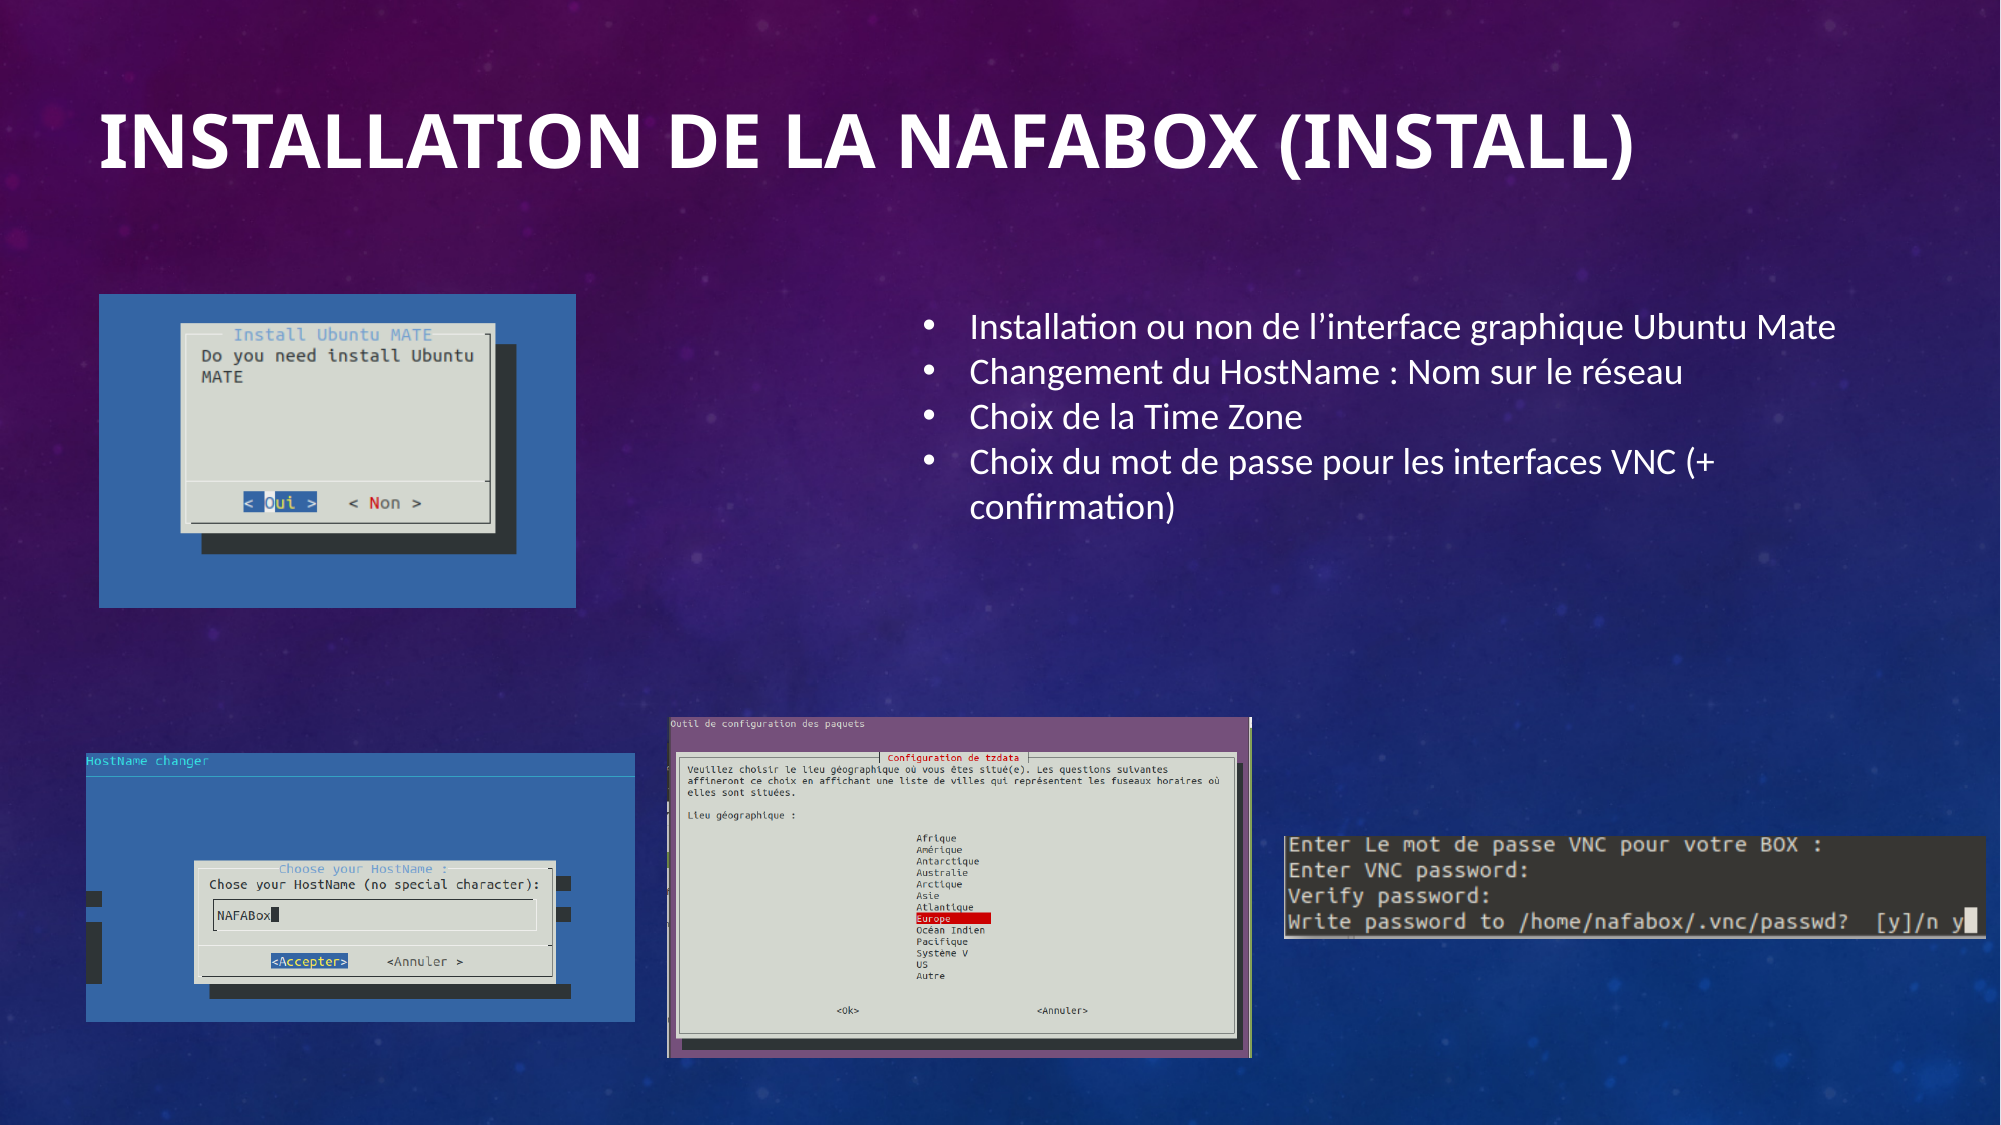

# Installation de la nafabox (install)
Installation ou non de l’interface graphique Ubuntu Mate
Changement du HostName : Nom sur le réseau
Choix de la Time Zone
Choix du mot de passe pour les interfaces VNC (+ confirmation)